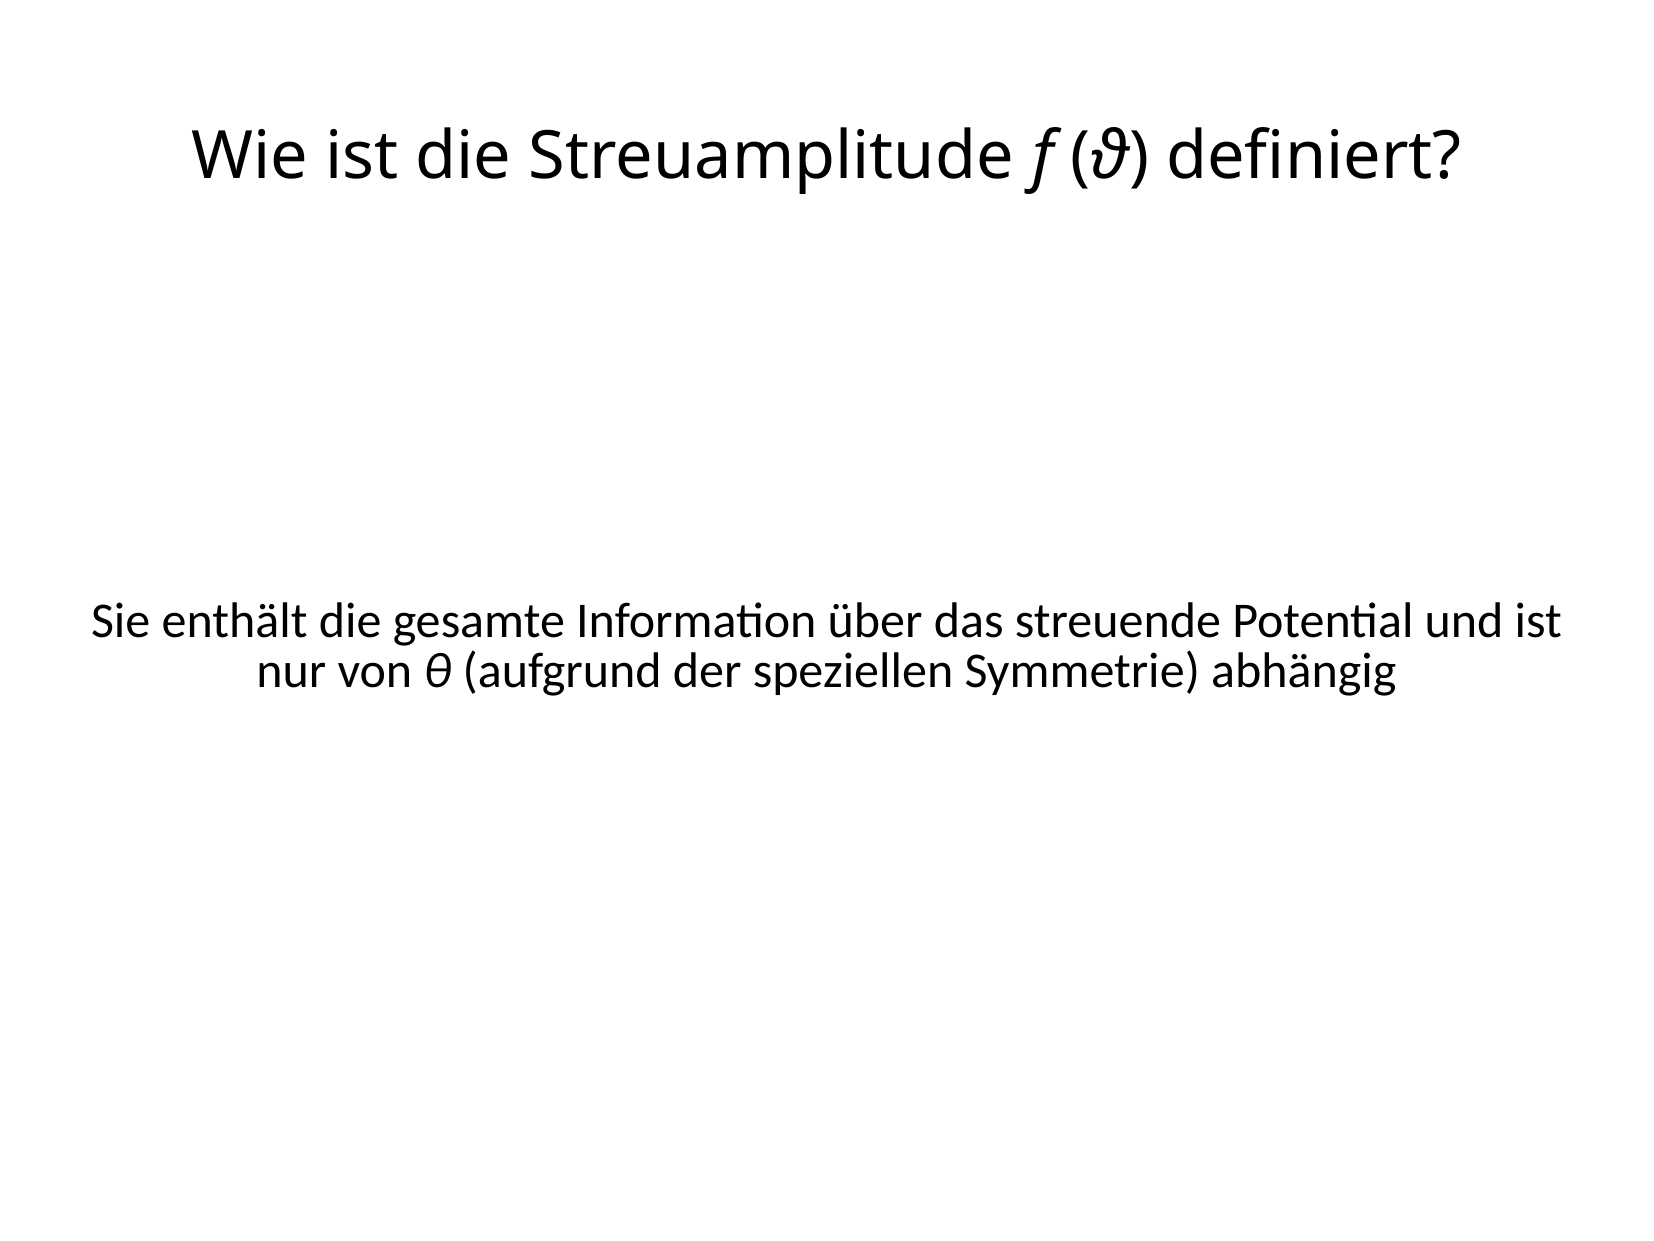

# Wie ist die Streuamplitude f (ϑ) definiert?
Sie enthält die gesamte Information über das streuende Potential und ist nur von θ (aufgrund der speziellen Symmetrie) abhängig